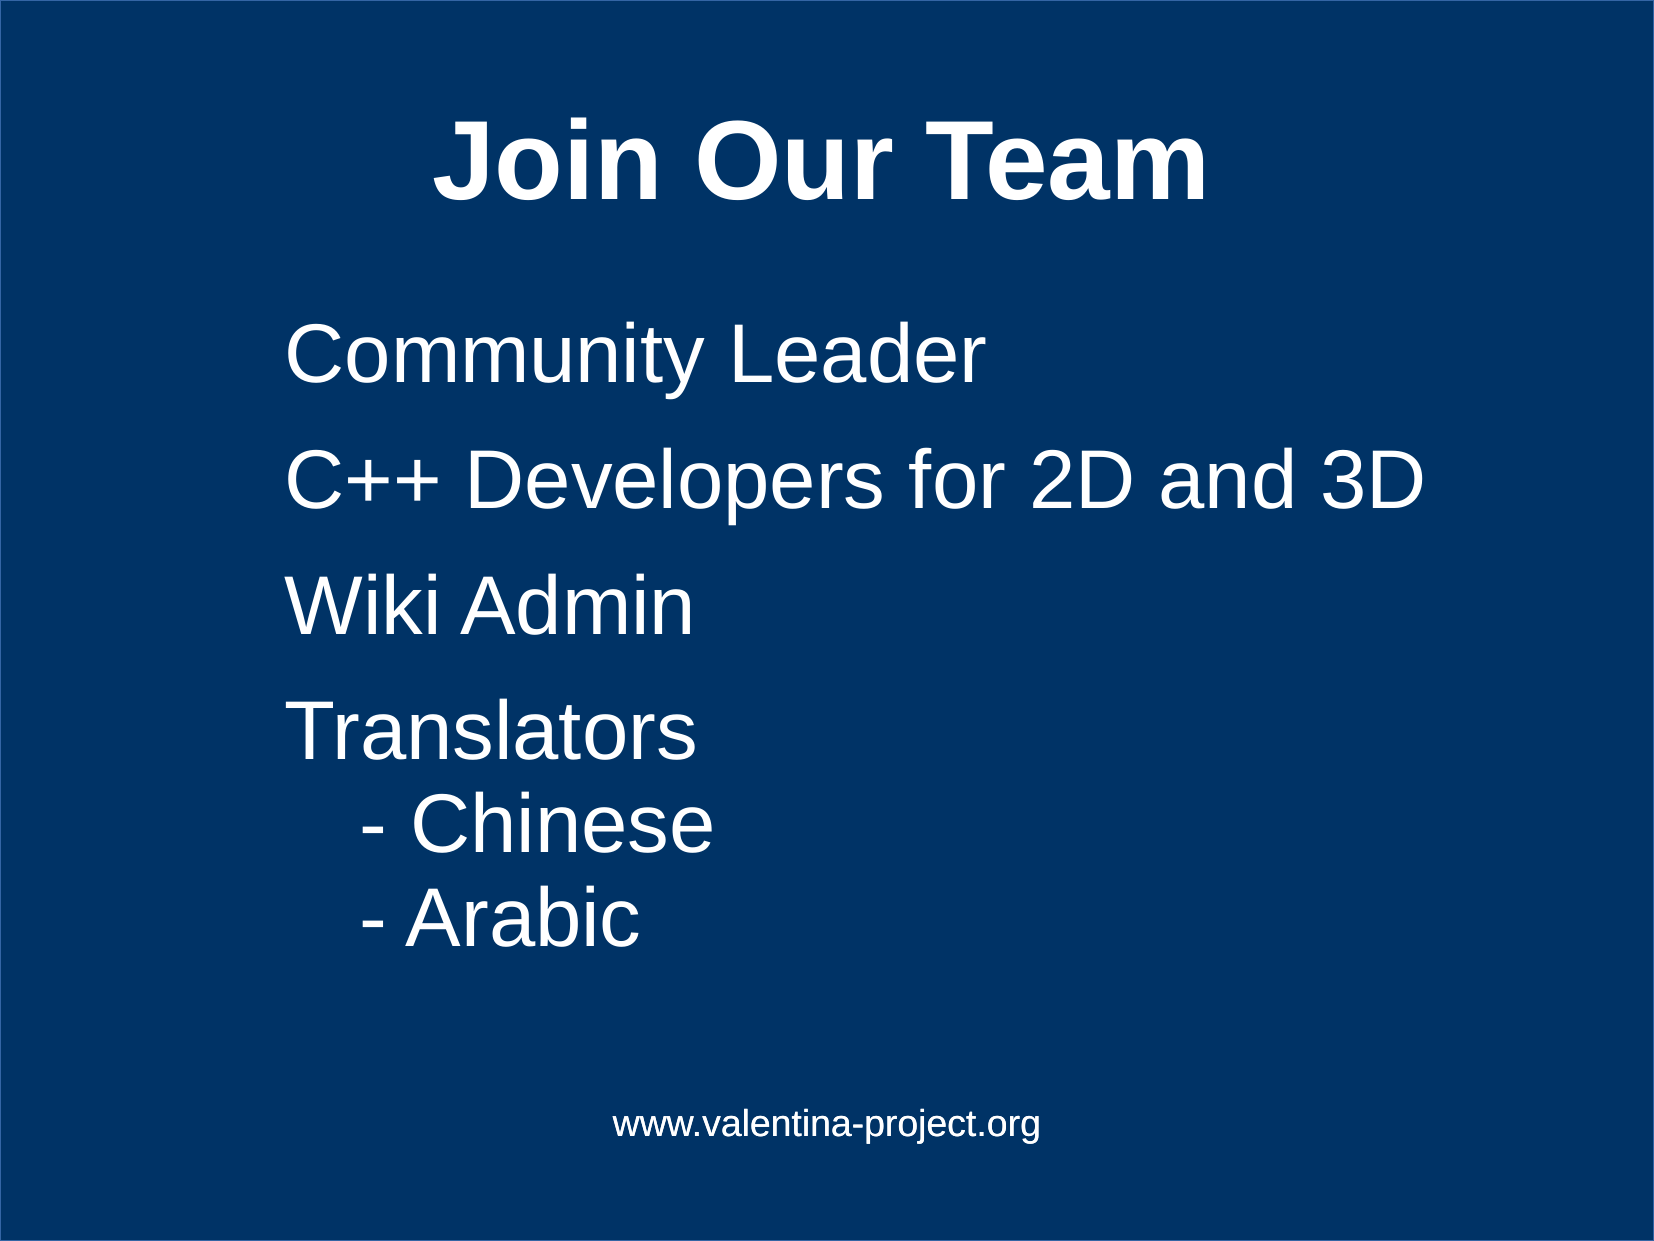

#
Join Our Team
Community Leader
C++ Developers for 2D and 3D
Wiki Admin
Translators
	- Chinese
	- Arabic
www.valentina-project.org
www.valentina-project.org